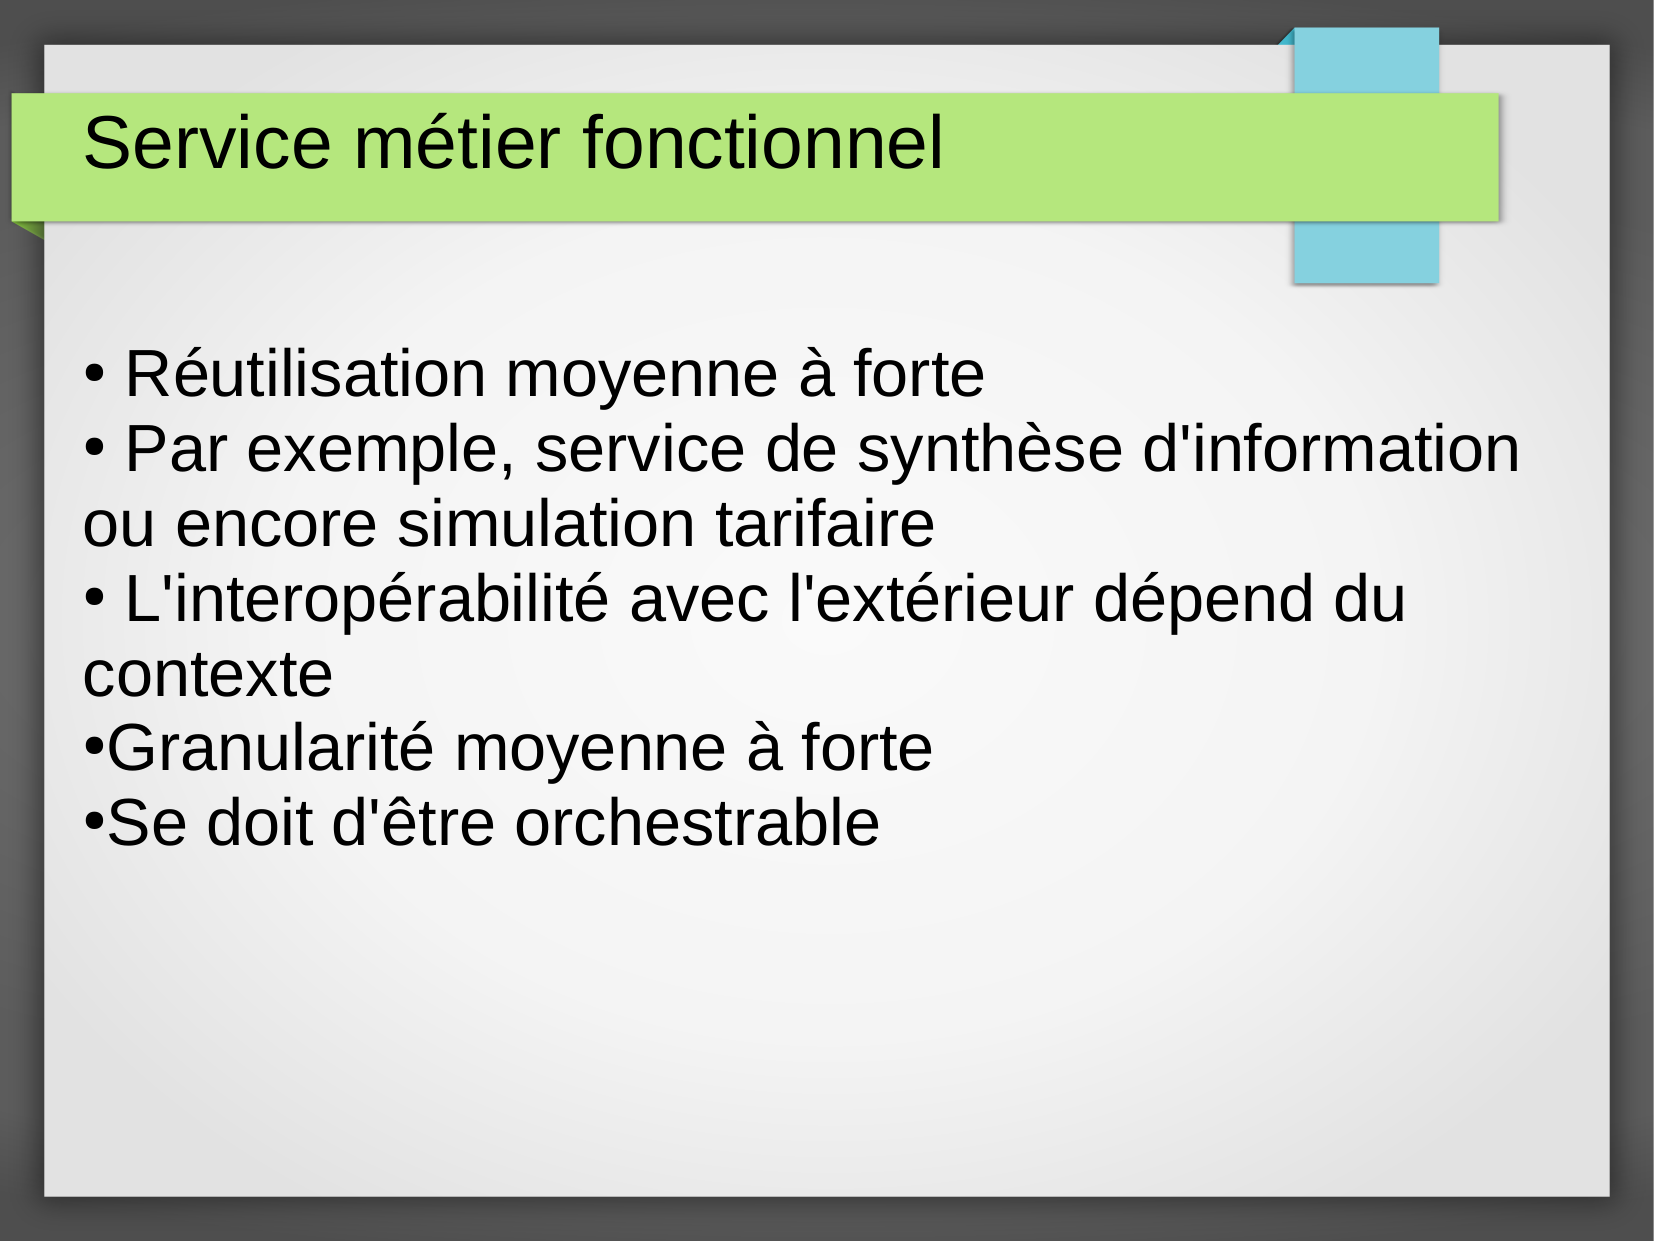

# Service métier fonctionnel
 Réutilisation moyenne à forte
 Par exemple, service de synthèse d'information ou encore simulation tarifaire
 L'interopérabilité avec l'extérieur dépend du contexte
Granularité moyenne à forte
Se doit d'être orchestrable